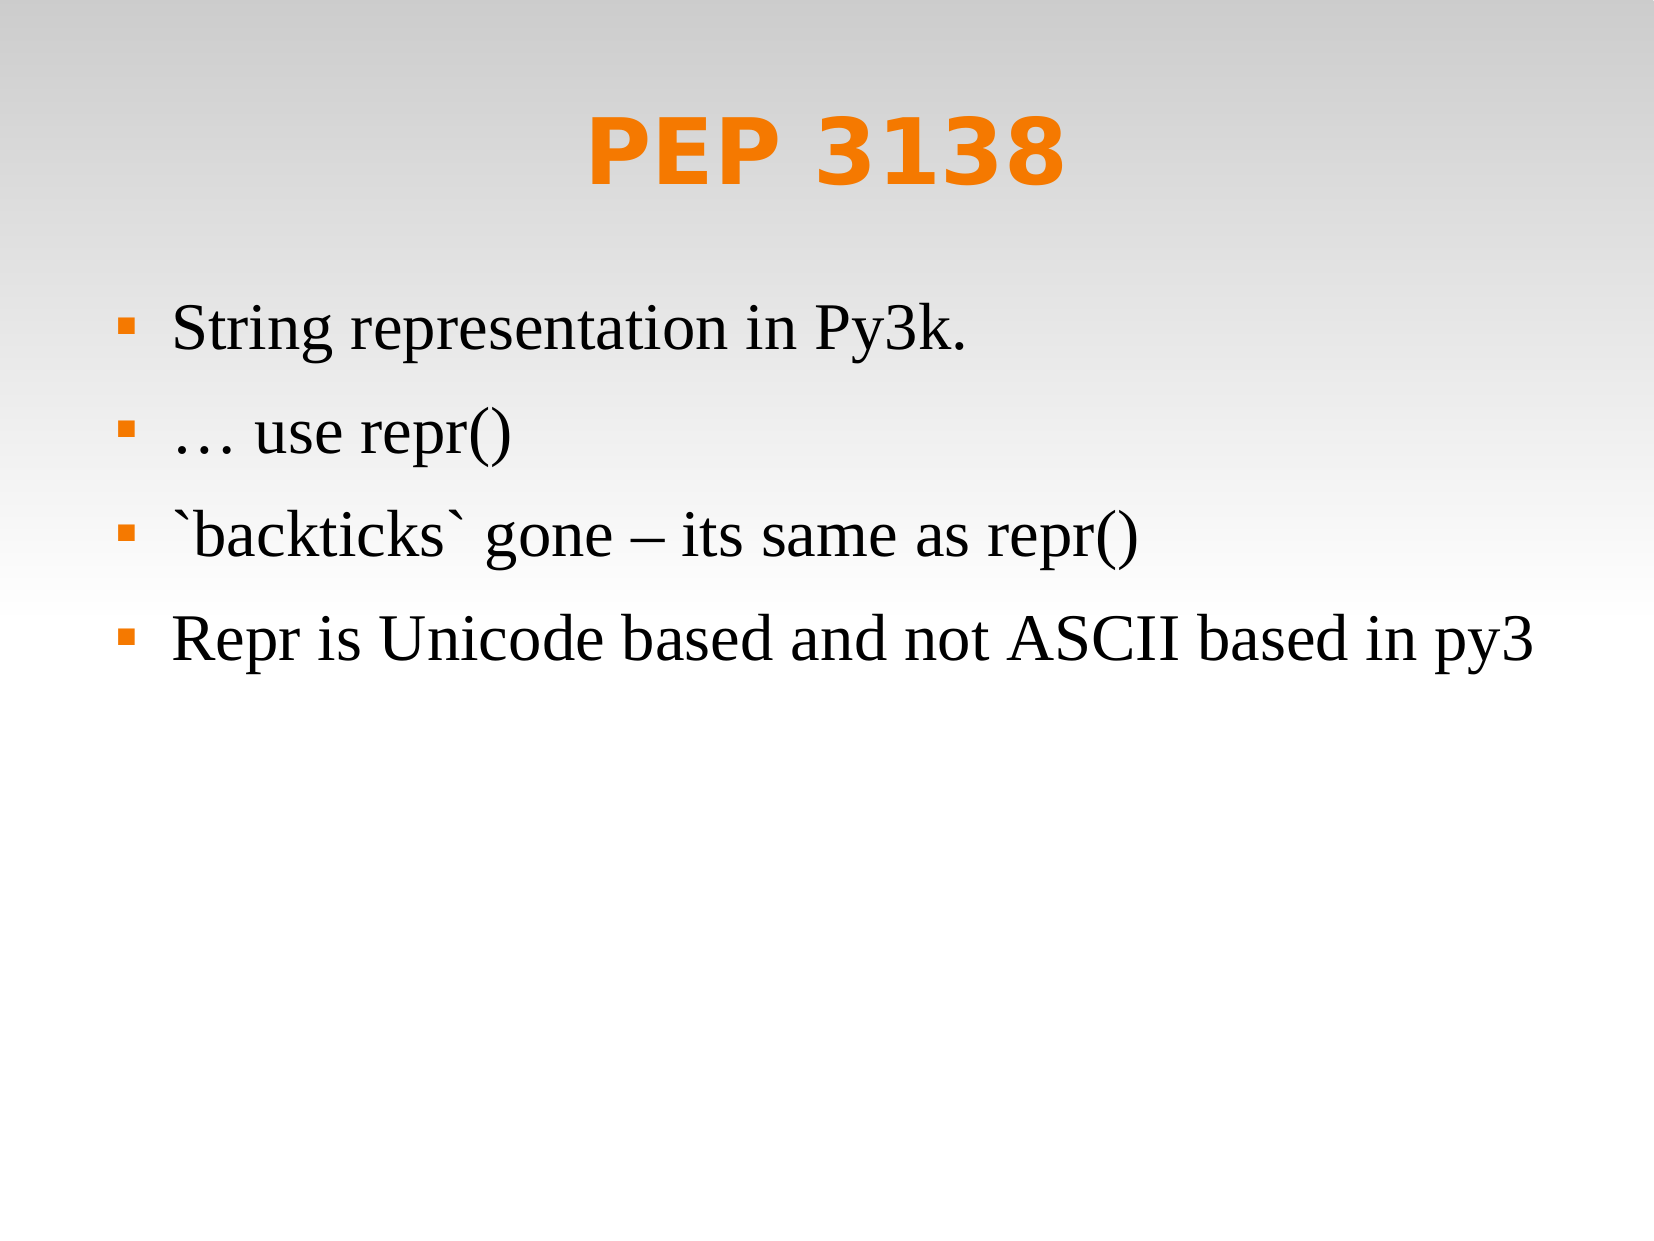

# PEP 3138
String representation in Py3k.
… use repr()
`backticks` gone – its same as repr()
Repr is Unicode based and not ASCII based in py3